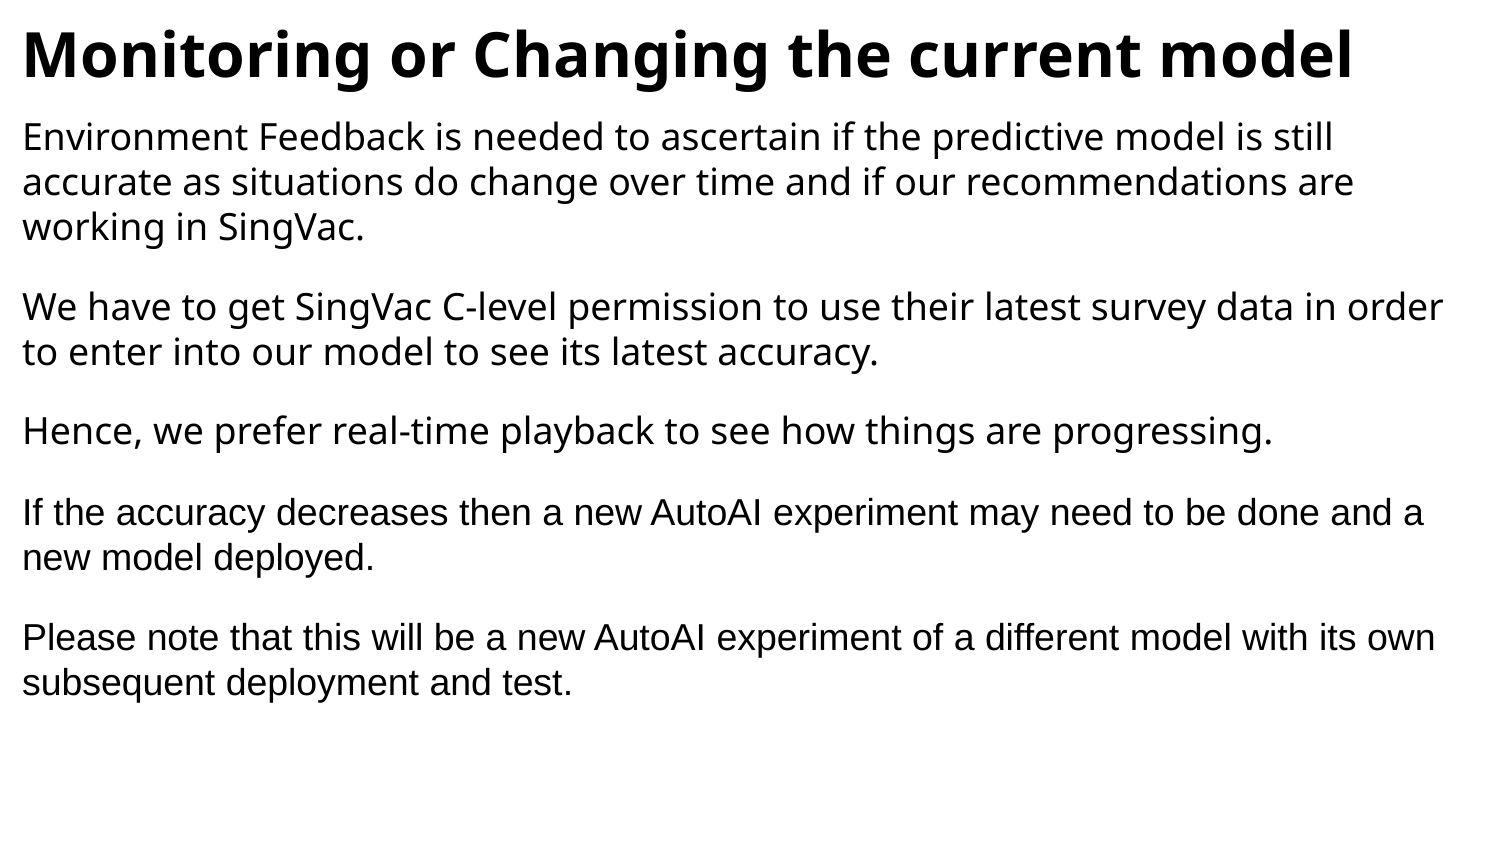

Monitoring or Changing the current model
# Environment Feedback is needed to ascertain if the predictive model is still accurate as situations do change over time and if our recommendations are working in SingVac. We have to get SingVac C-level permission to use their latest survey data in order to enter into our model to see its latest accuracy. Hence, we prefer real-time playback to see how things are progressing. If the accuracy decreases then a new AutoAI experiment may need to be done and a new model deployed. Please note that this will be a new AutoAI experiment of a different model with its own subsequent deployment and test.